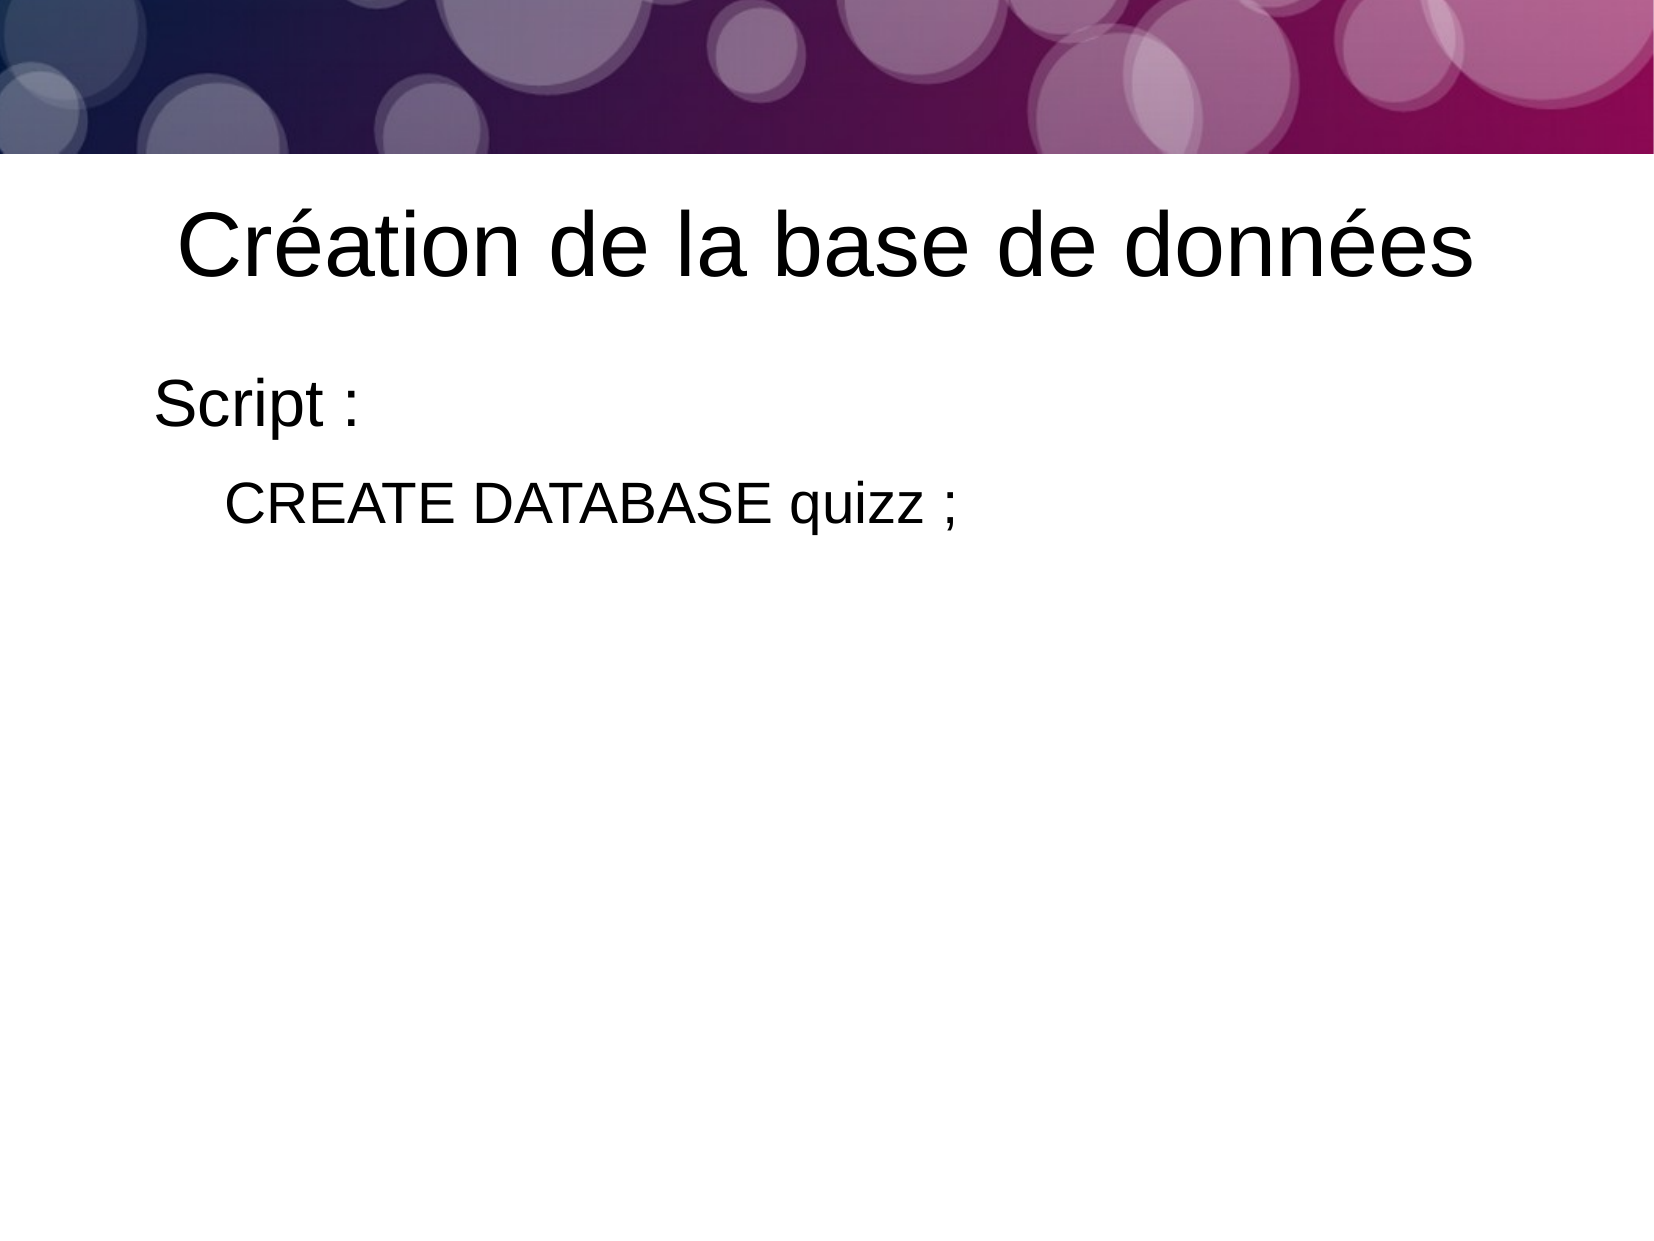

# Création de la base de données
Script :
CREATE DATABASE quizz ;